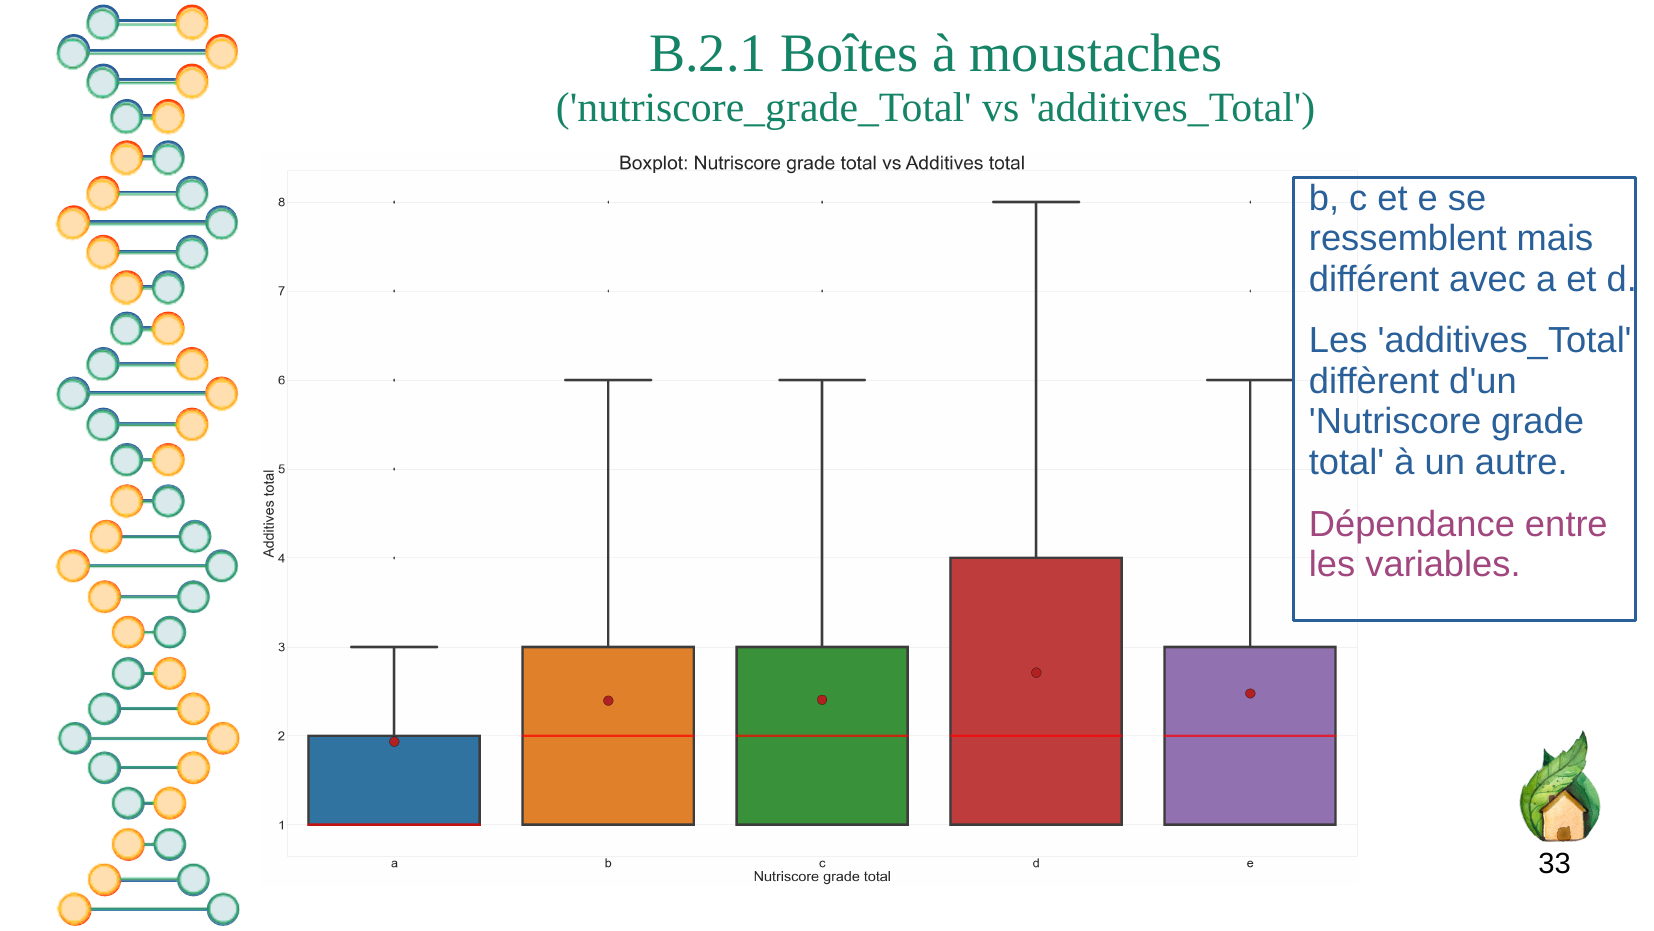

# B.2.1 Boîtes à moustaches ('nutriscore_grade_Total' vs 'additives_Total')
b, c et e se ressemblent mais différent avec a et d.
Les 'additives_Total' diffèrent d'un 'Nutriscore grade total' à un autre.
Dépendance entre les variables.
33